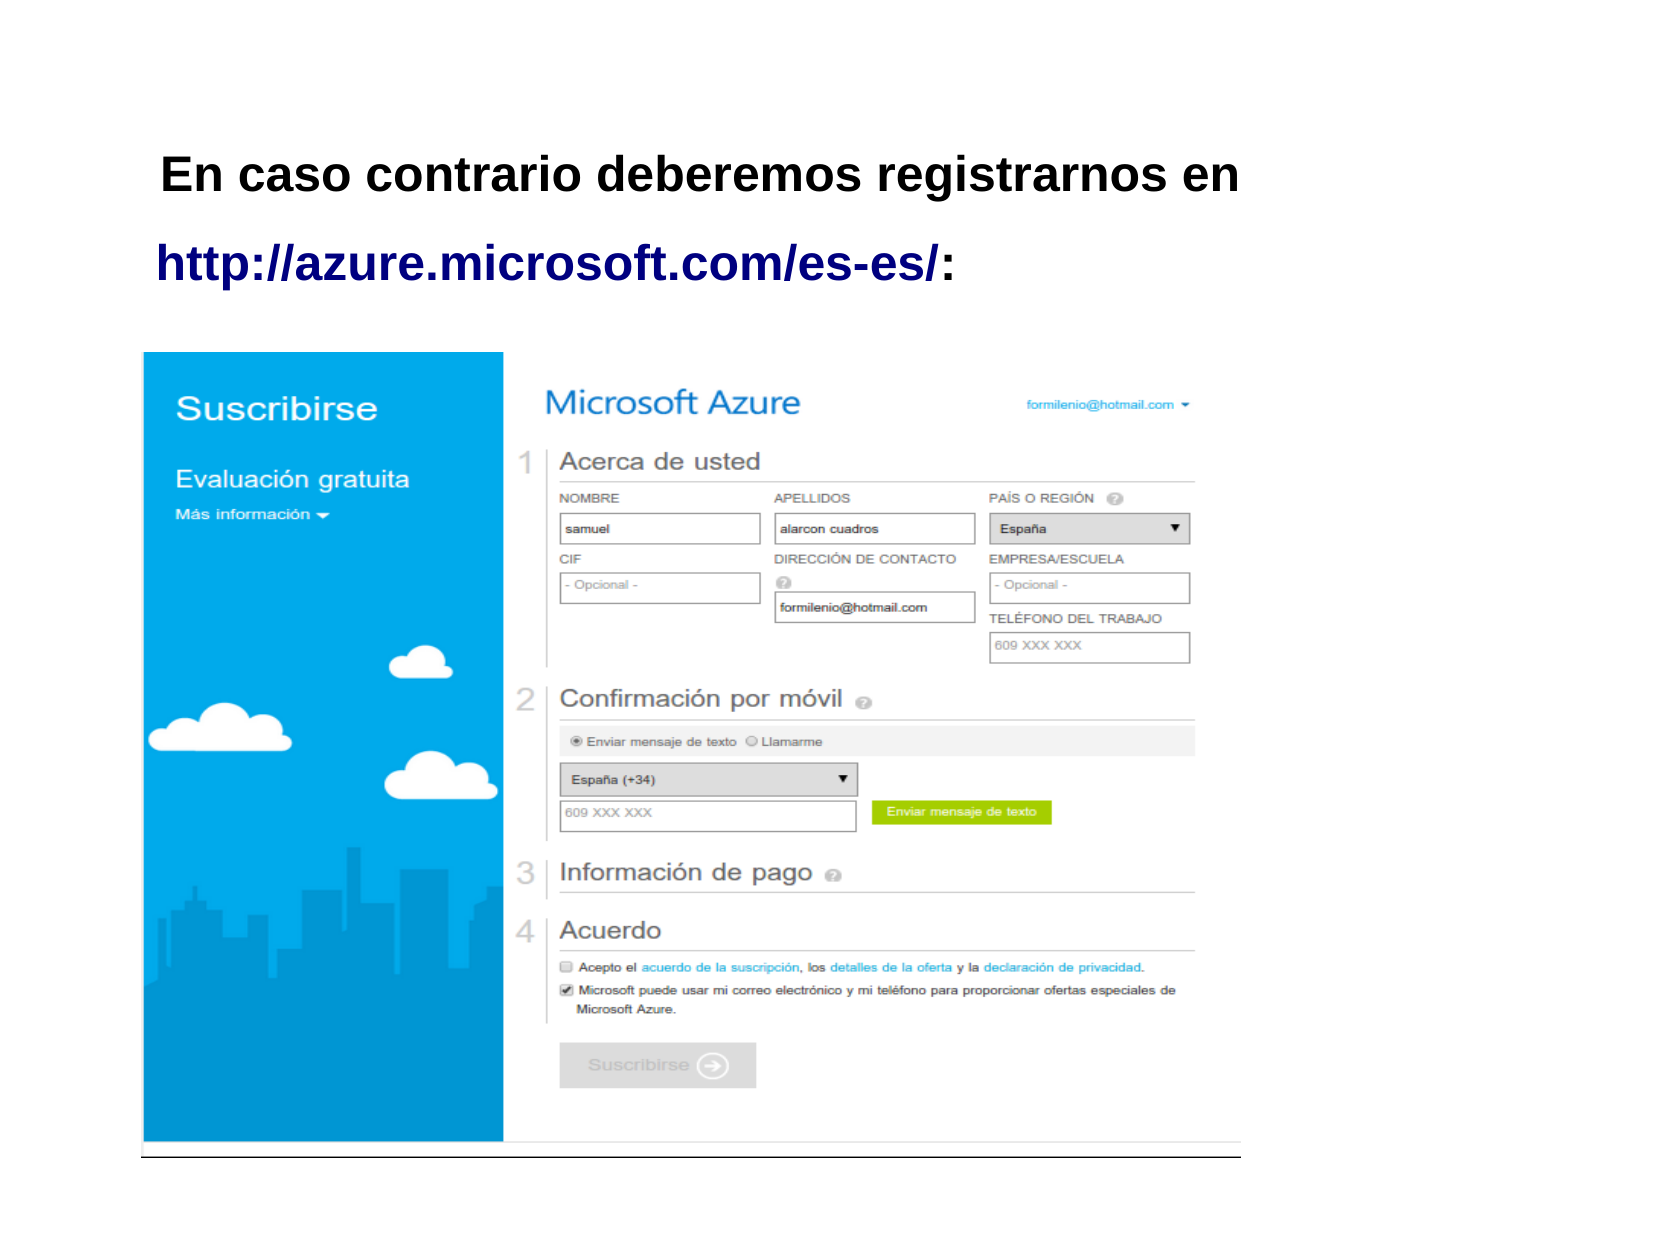

# En caso contrario deberemos registrarnos en
 http://azure.microsoft.com/es-es/: